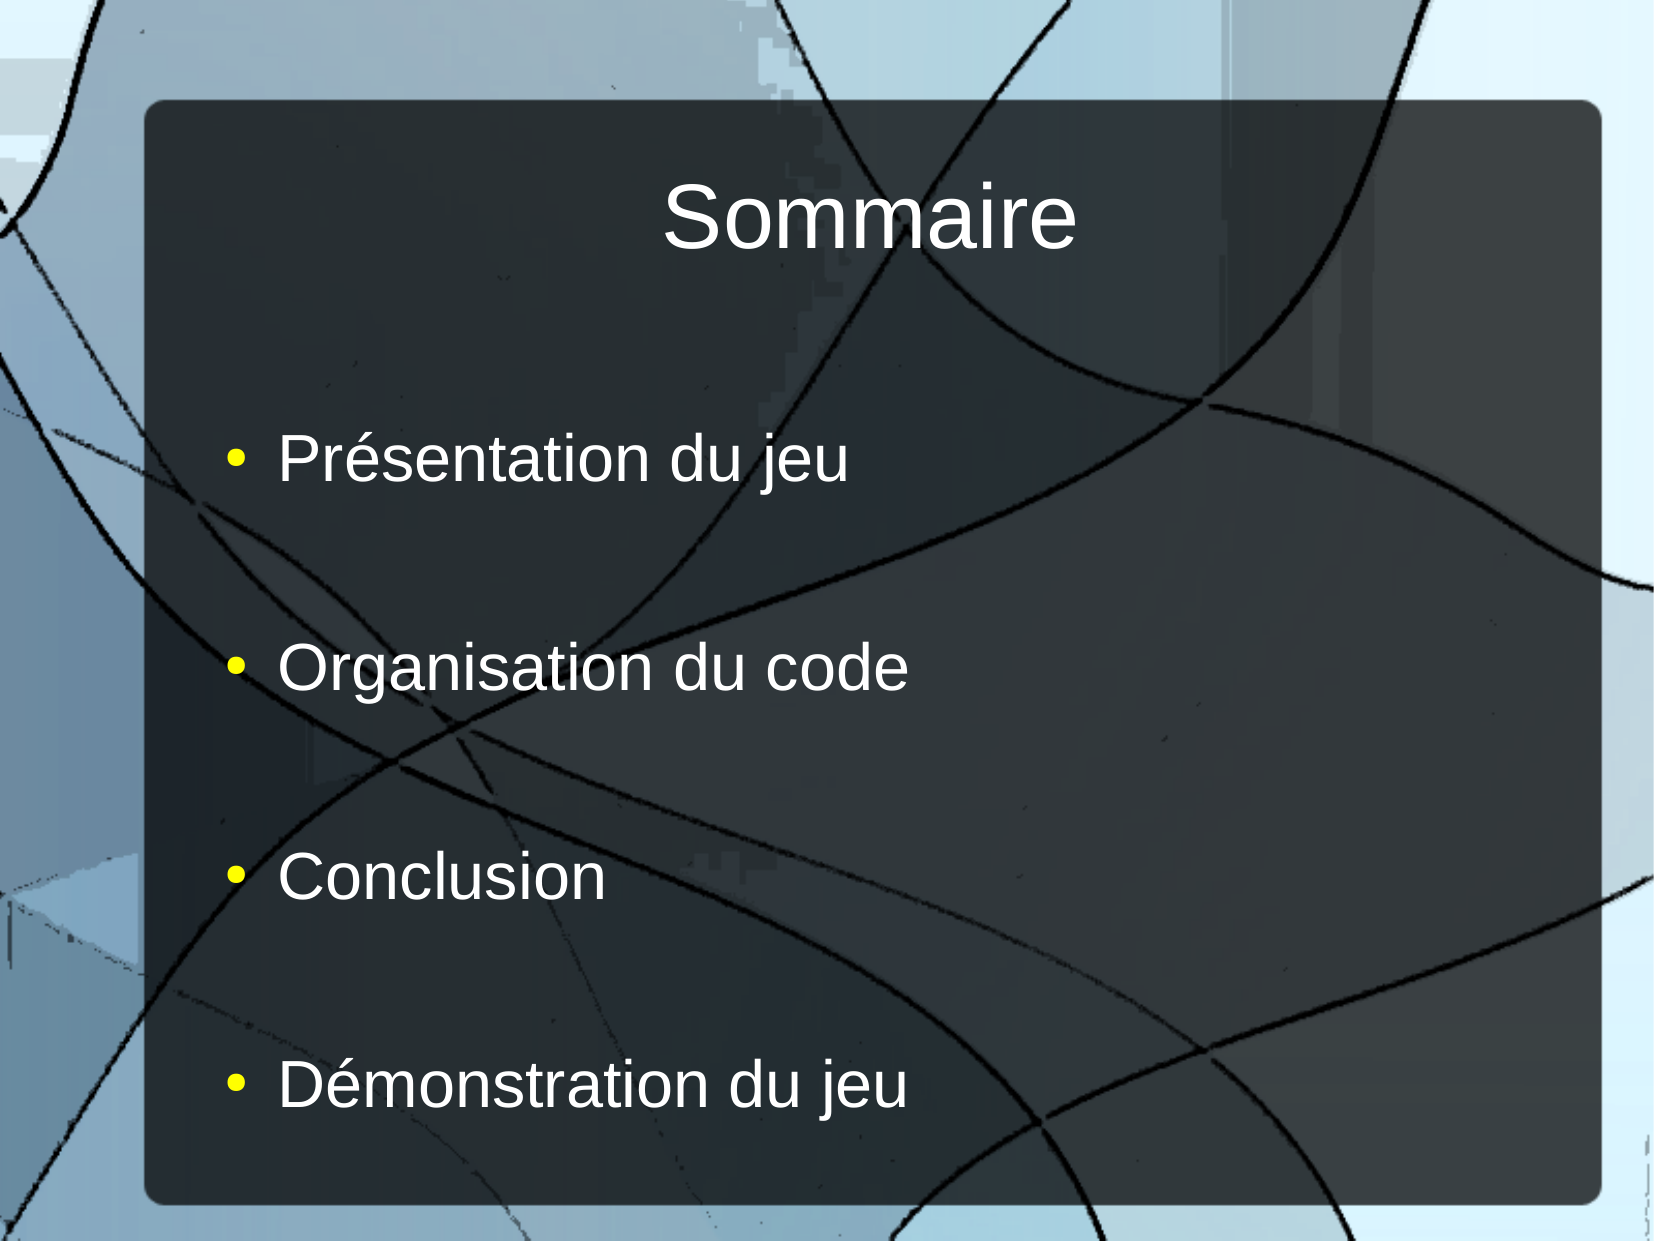

# Sommaire
Présentation du jeu
Organisation du code
Conclusion
Démonstration du jeu